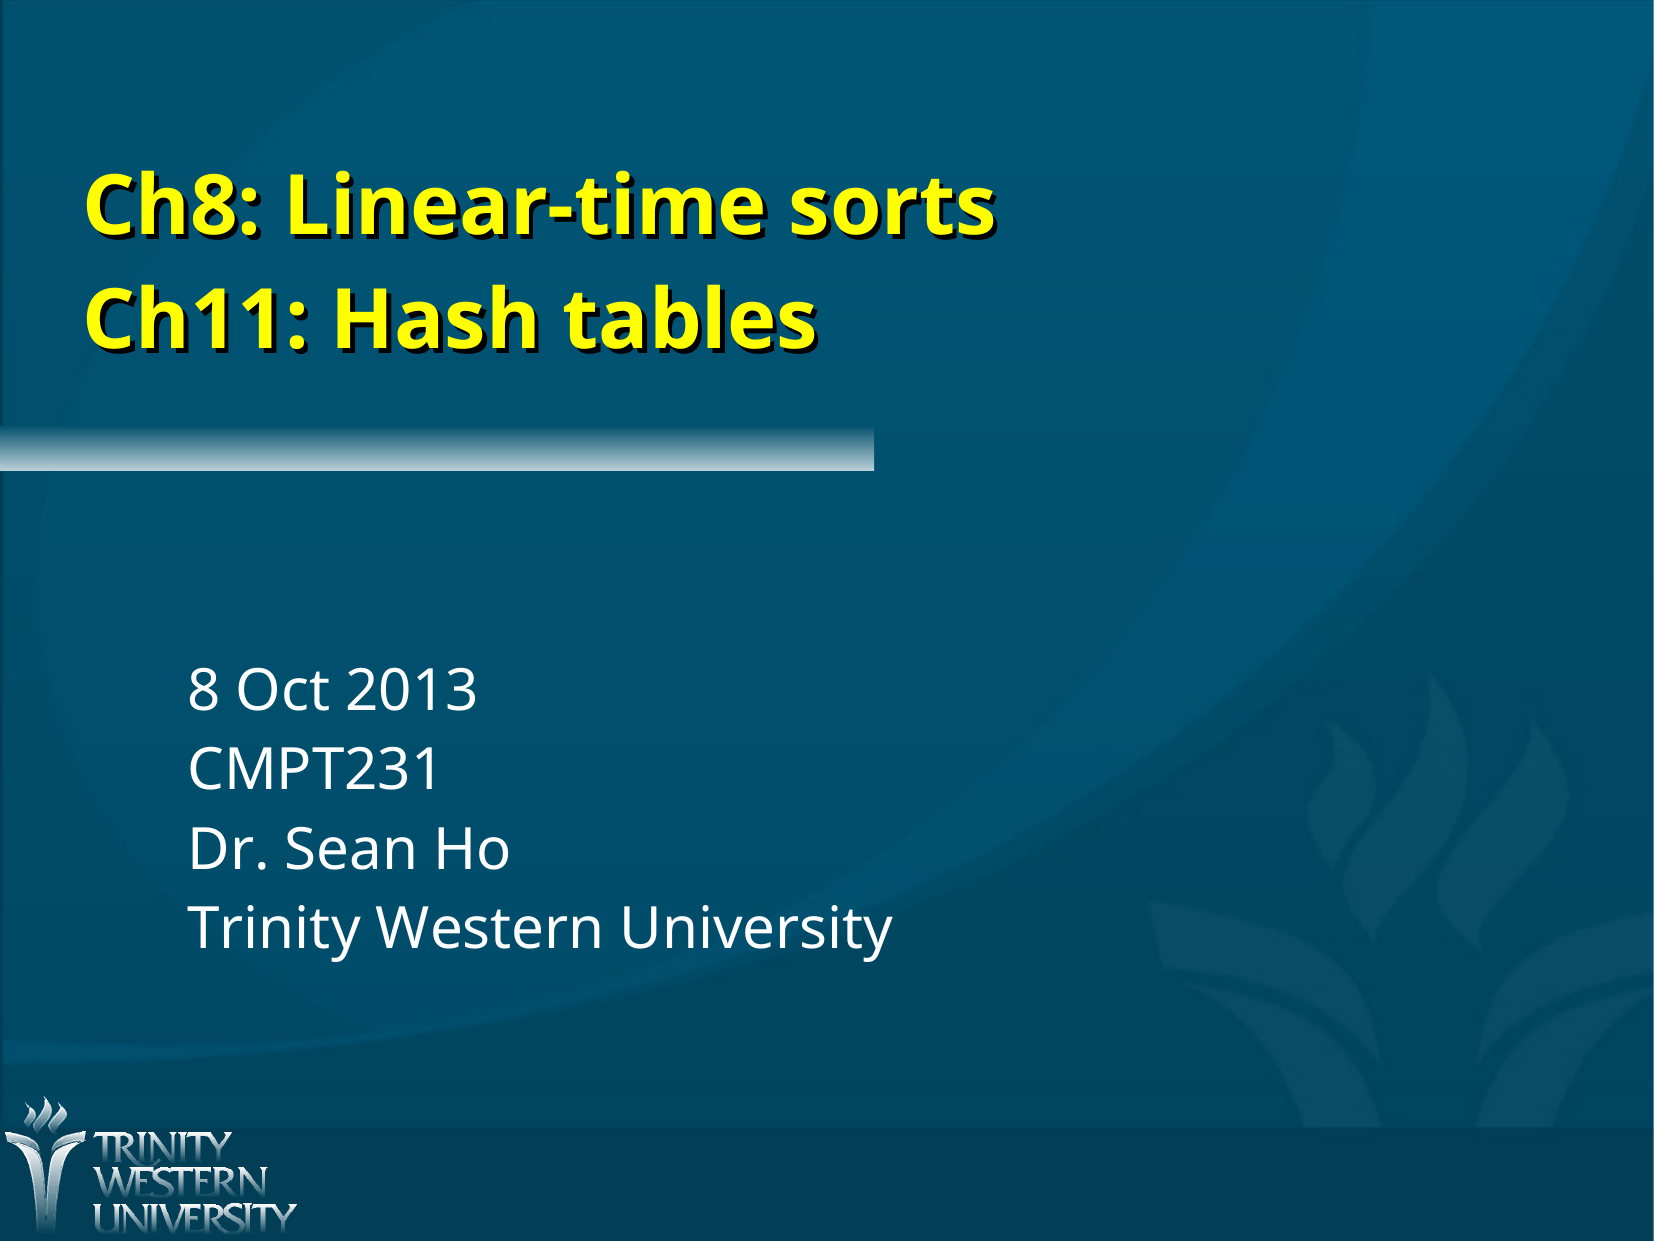

# Ch8: Linear-time sorts Ch11: Hash tables
8 Oct 2013
CMPT231
Dr. Sean Ho
Trinity Western University